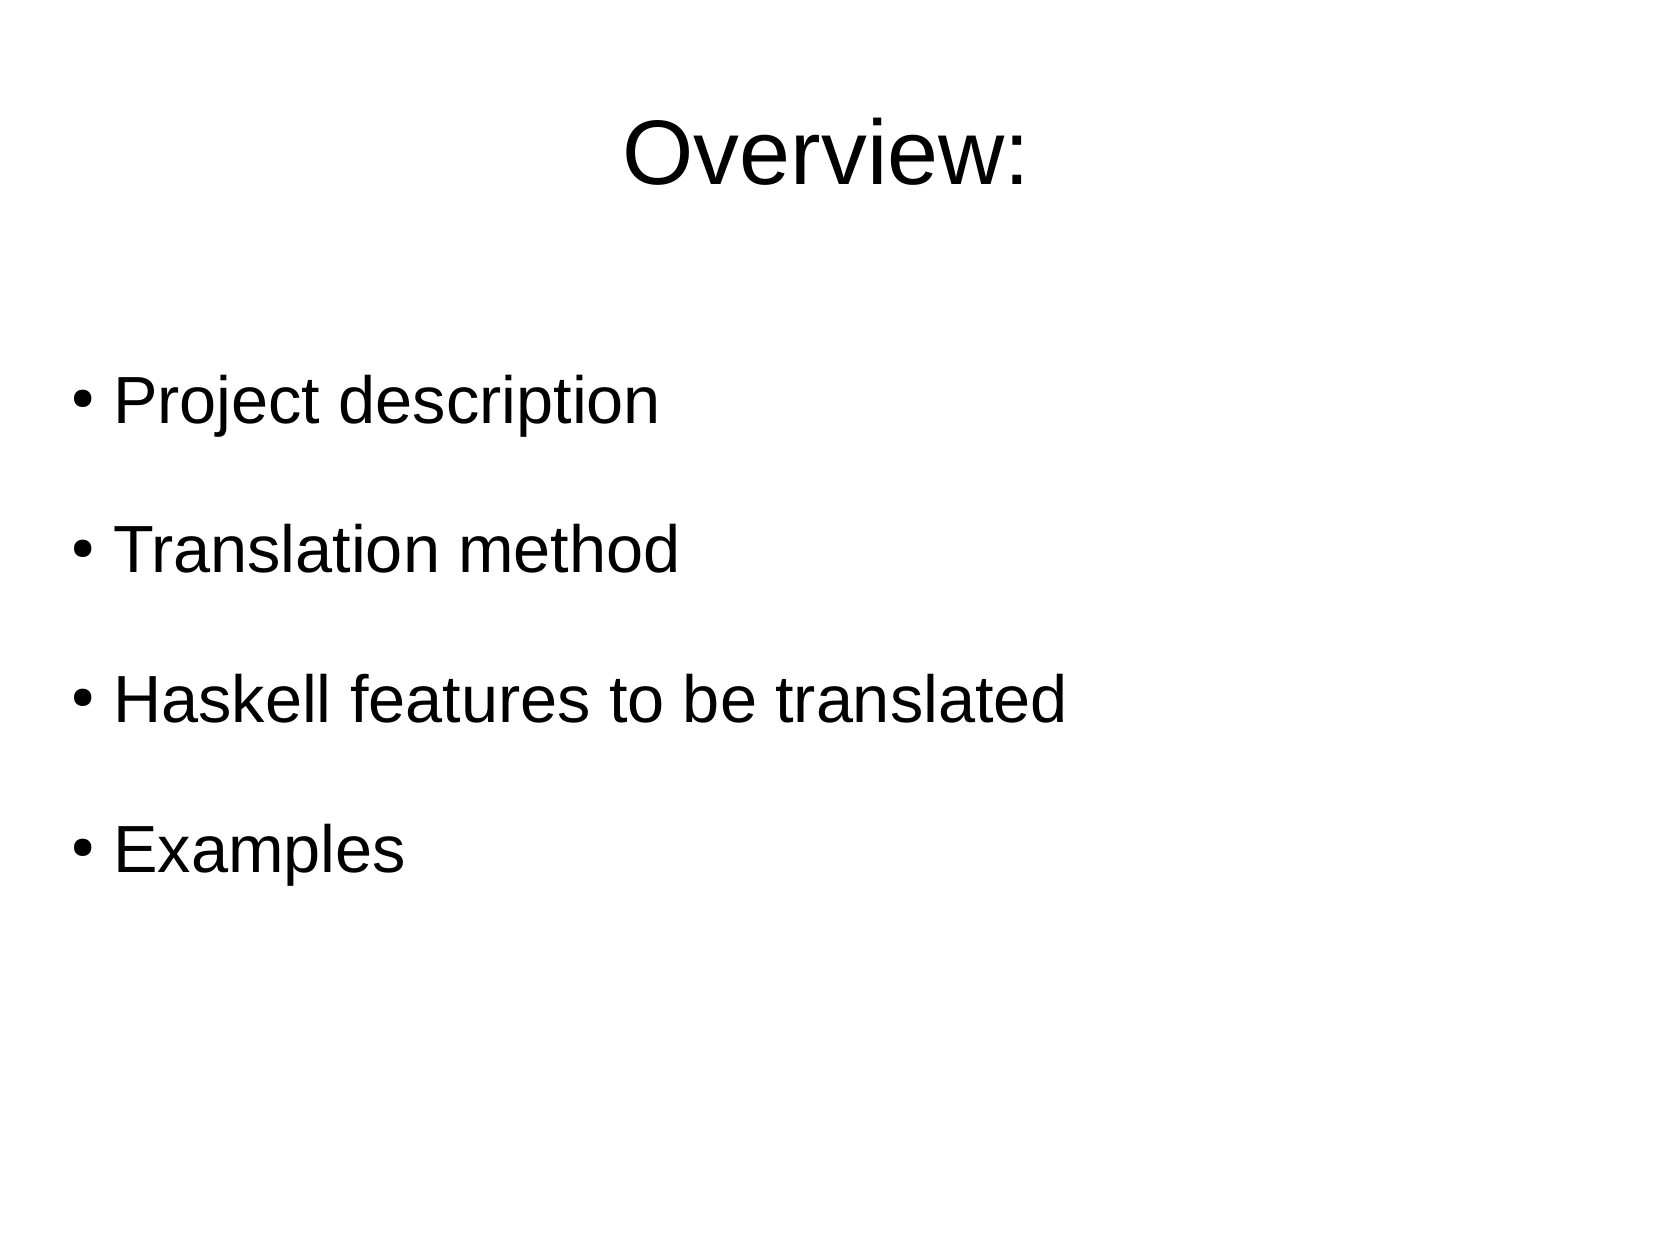

# Overview:
 Project description
 Translation method
 Haskell features to be translated
 Examples